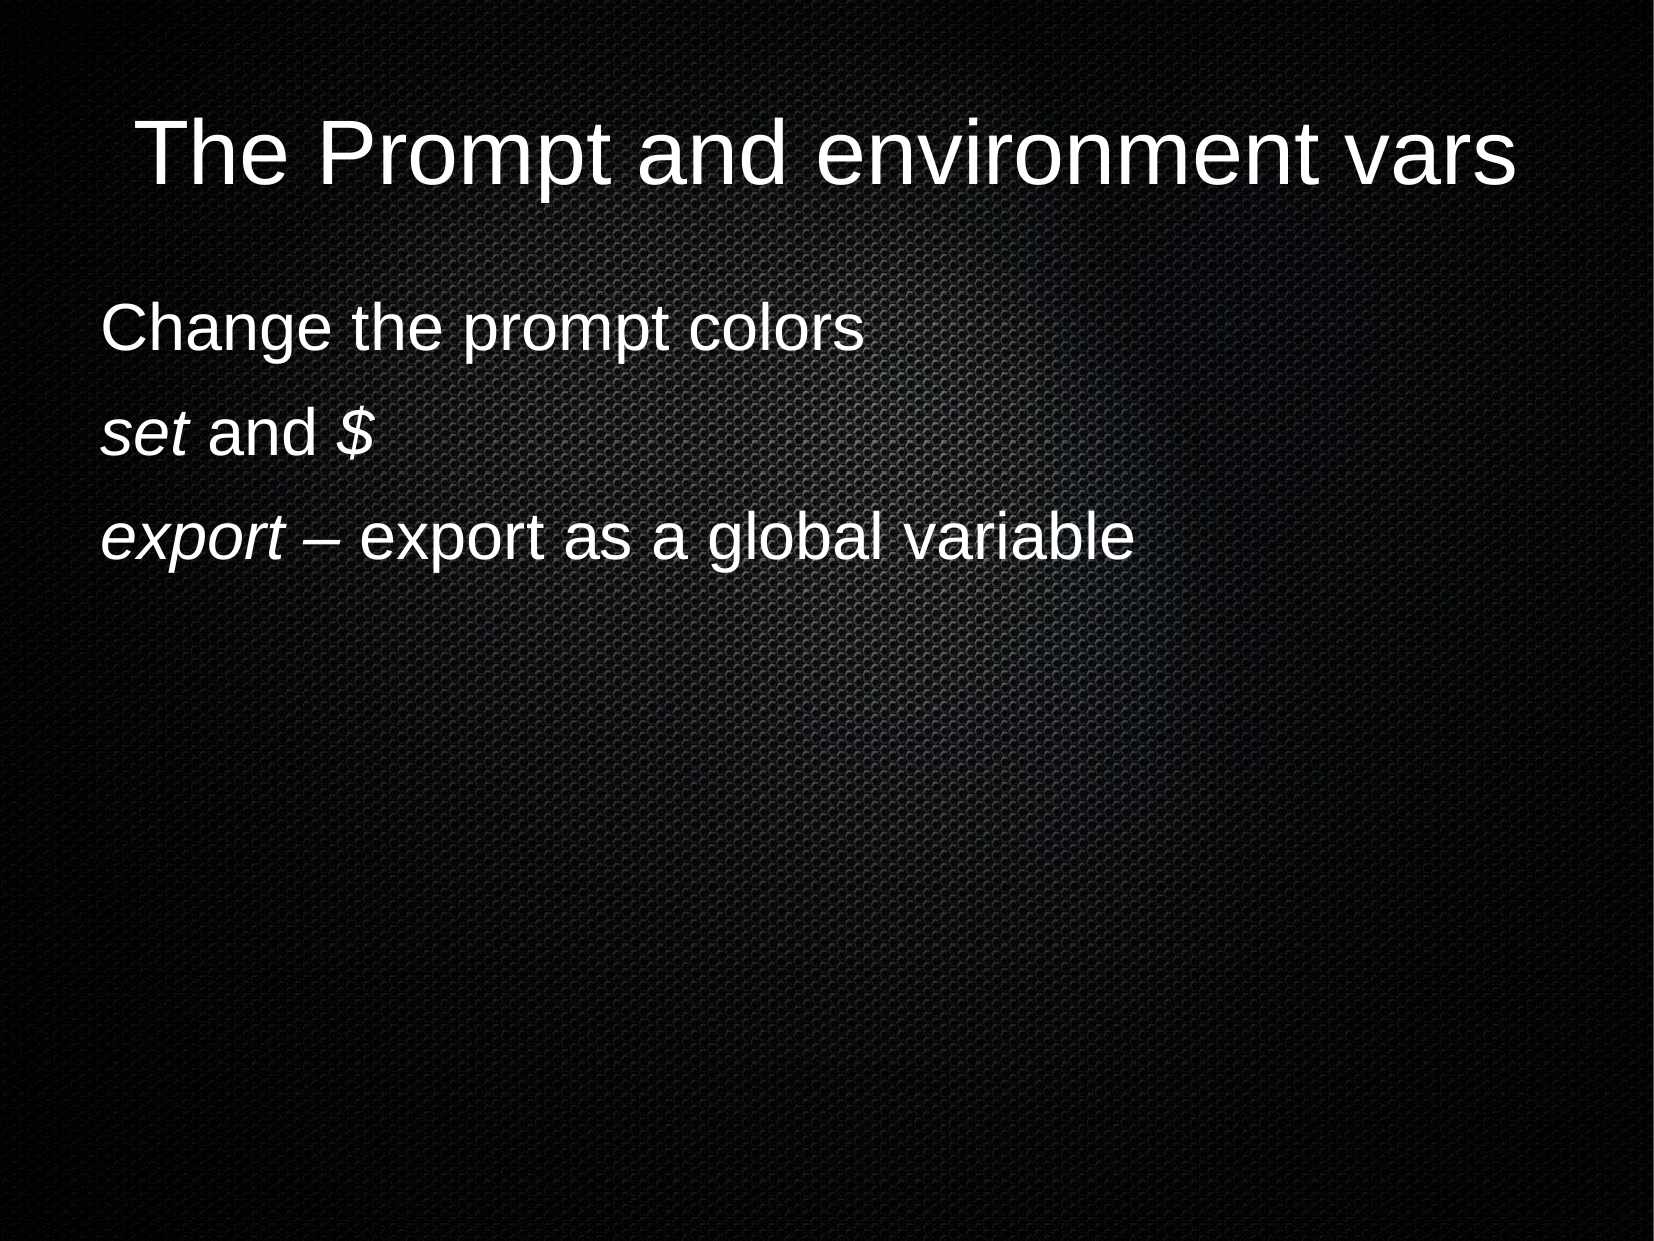

# The Prompt and environment vars
Change the prompt colors
set and $
export – export as a global variable